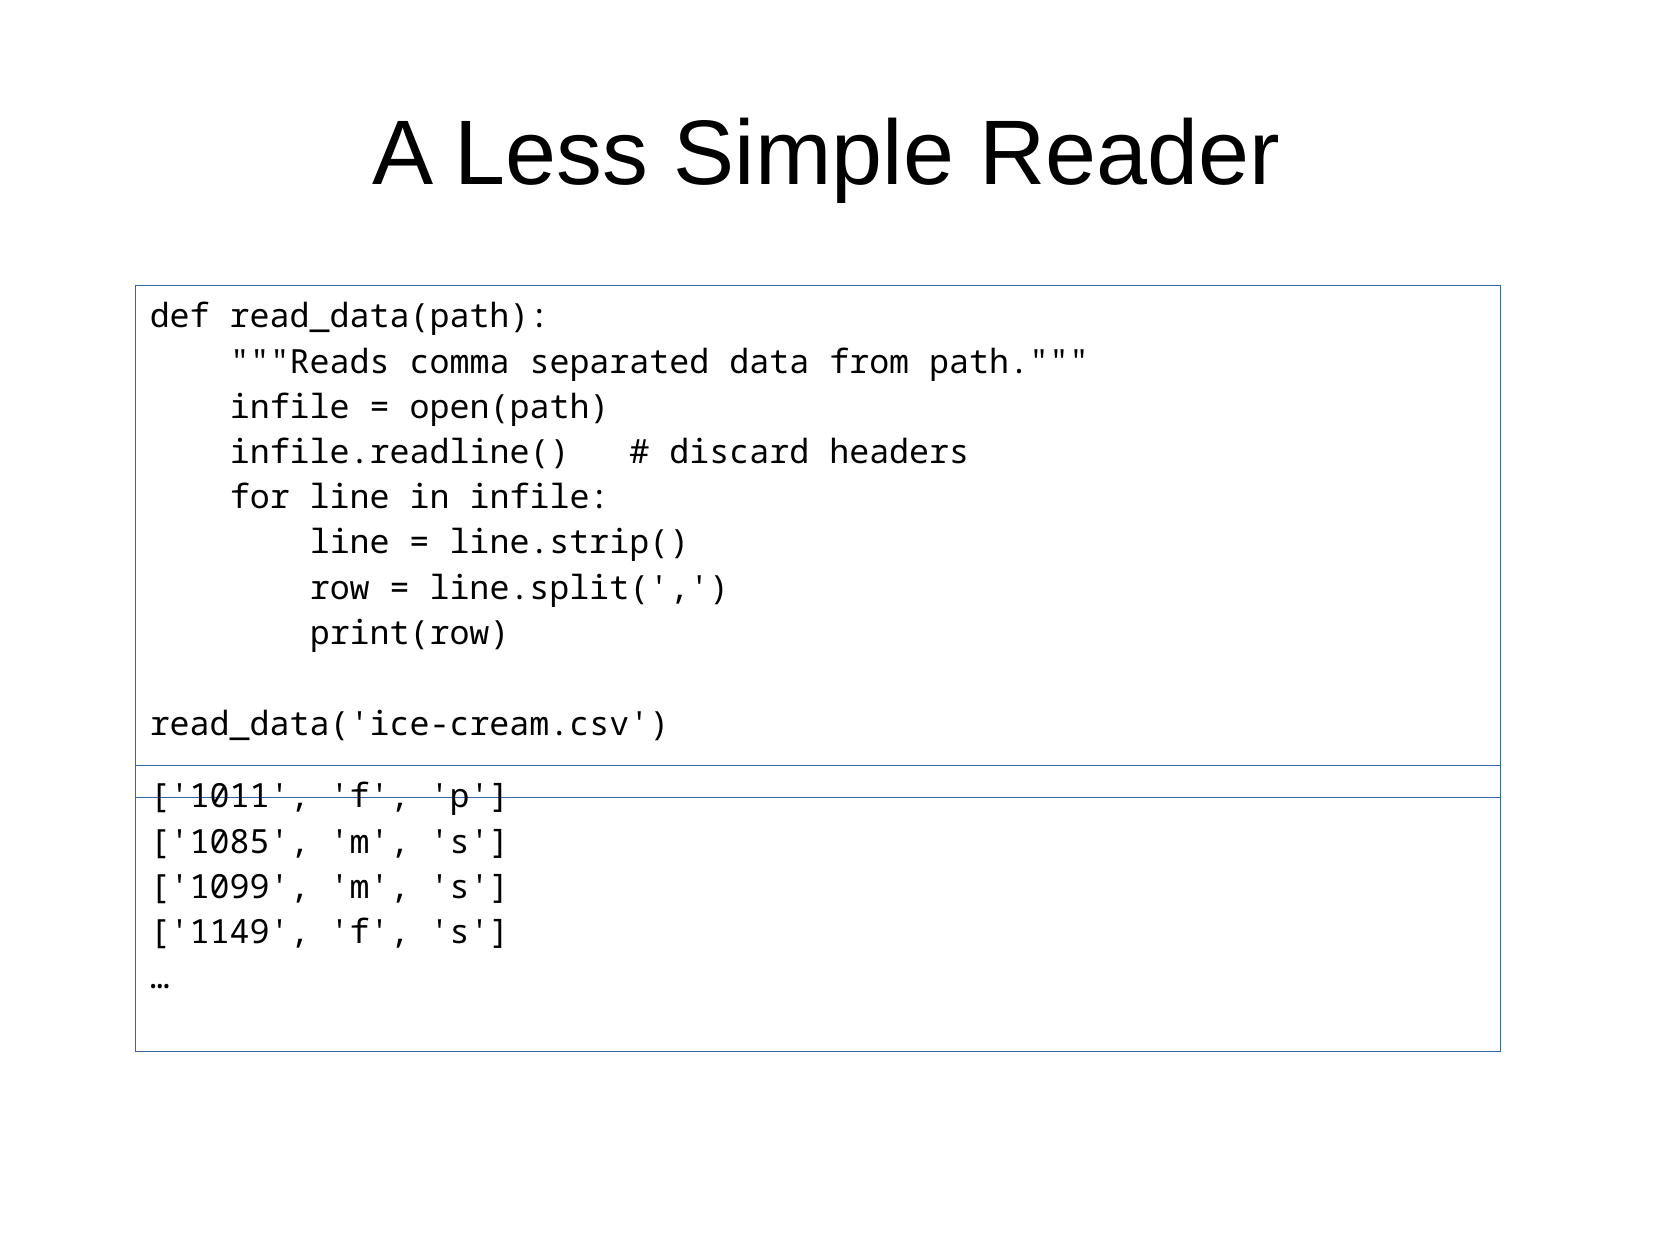

# A Less Simple Reader
def read_data(path):
 """Reads comma separated data from path."""
 infile = open(path)
 infile.readline() # discard headers
 for line in infile:
 line = line.strip()
 row = line.split(',')
 print(row)
read_data('ice-cream.csv')
['1011', 'f', 'p']
['1085', 'm', 's']
['1099', 'm', 's']
['1149', 'f', 's']
…